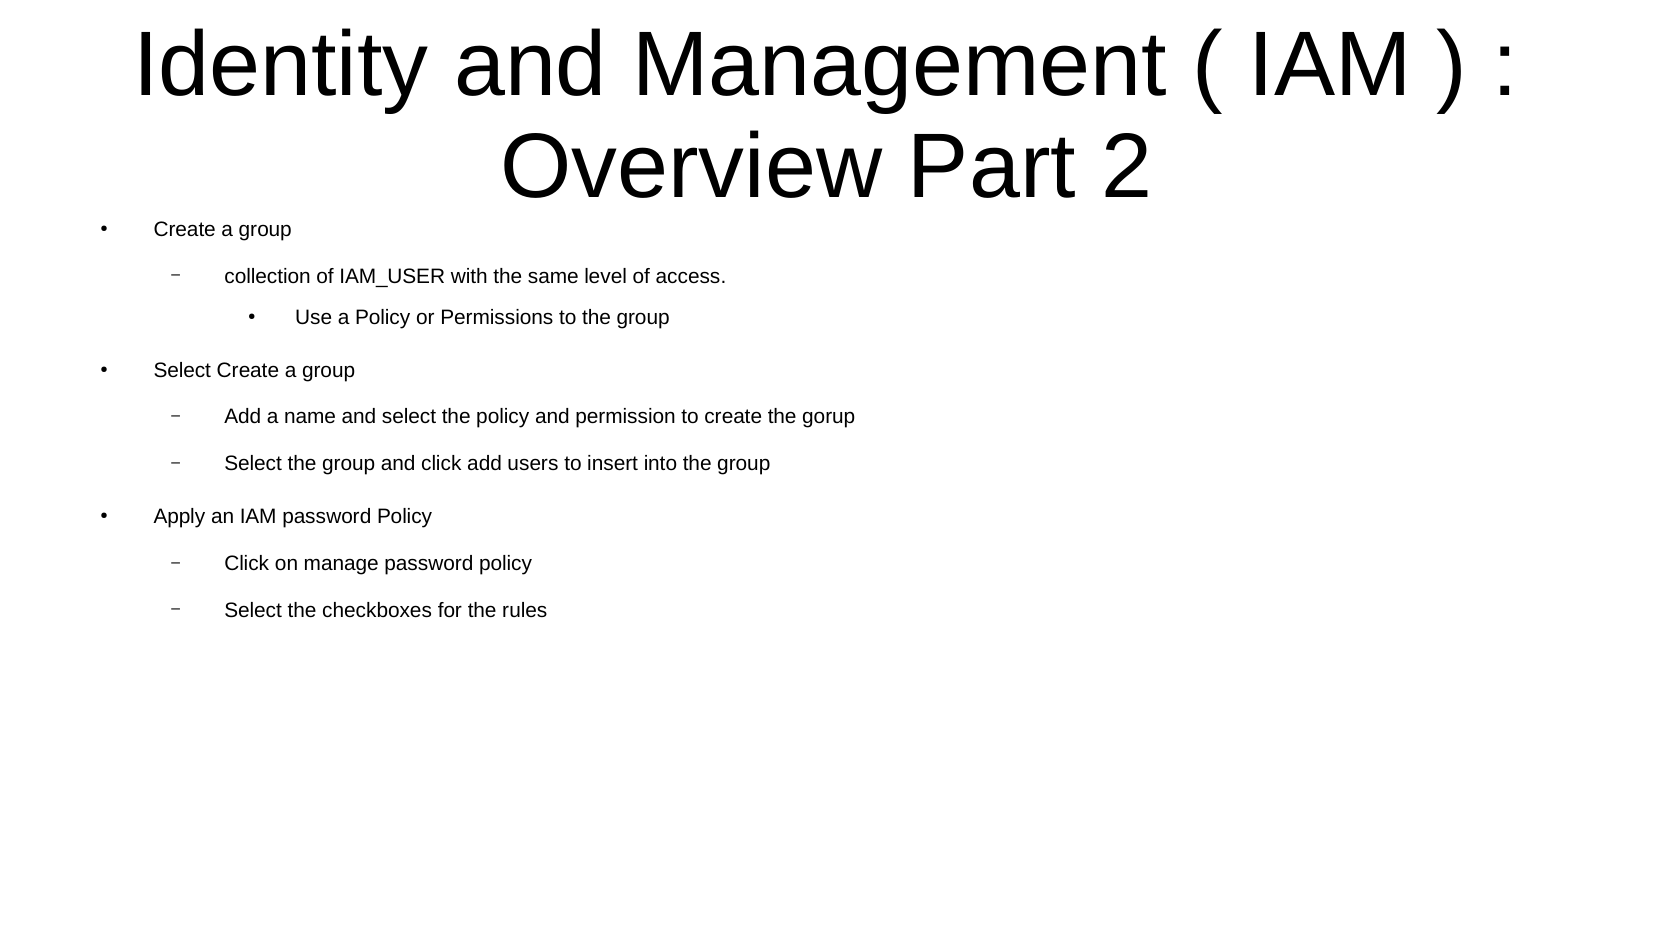

# Identity and Management ( IAM ) : Overview Part 2
Create a group
collection of IAM_USER with the same level of access.
Use a Policy or Permissions to the group
Select Create a group
Add a name and select the policy and permission to create the gorup
Select the group and click add users to insert into the group
Apply an IAM password Policy
Click on manage password policy
Select the checkboxes for the rules